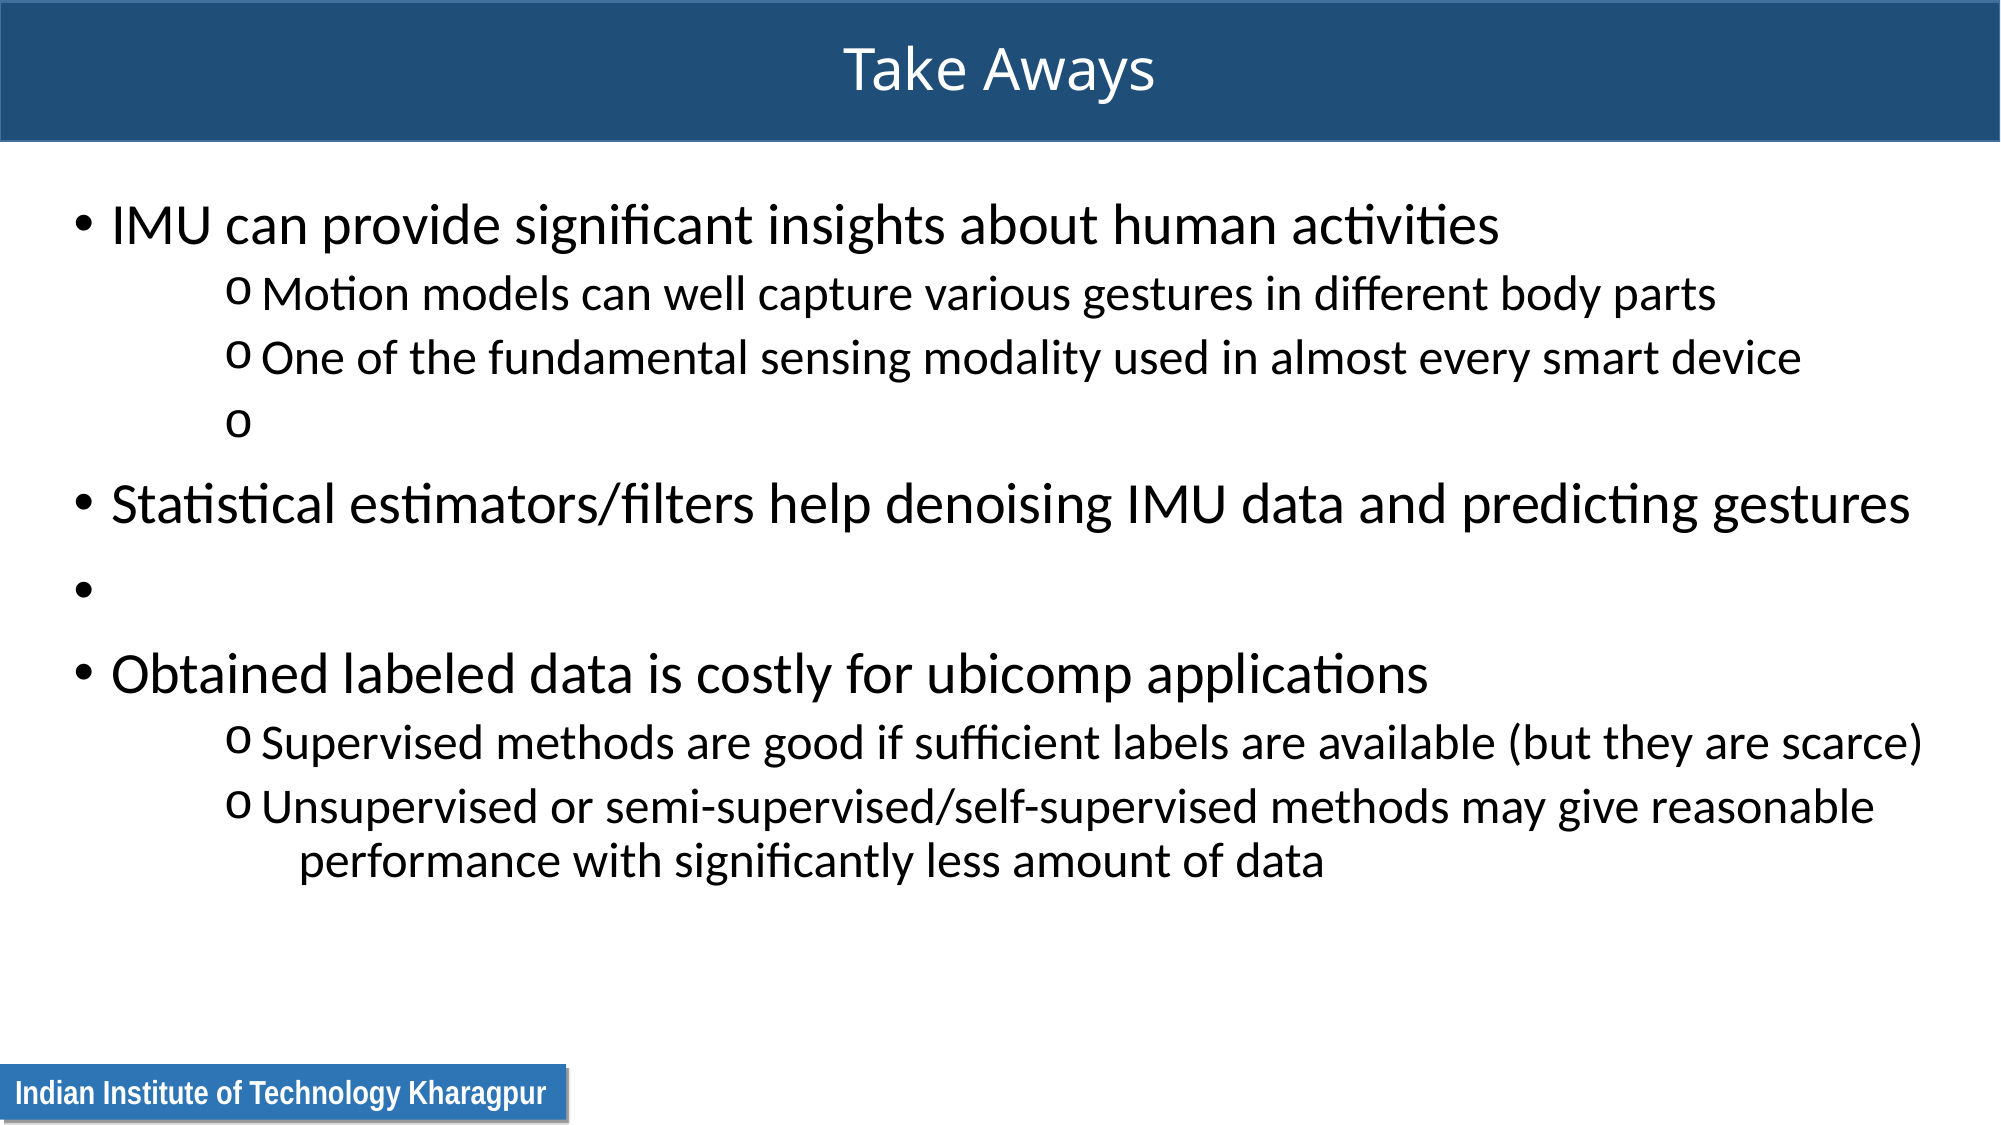

Take Aways
# IMU can provide significant insights about human activities
Motion models can well capture various gestures in different body parts
One of the fundamental sensing modality used in almost every smart device
Statistical estimators/filters help denoising IMU data and predicting gestures
Obtained labeled data is costly for ubicomp applications
Supervised methods are good if sufficient labels are available (but they are scarce)
Unsupervised or semi-supervised/self-supervised methods may give reasonable performance with significantly less amount of data